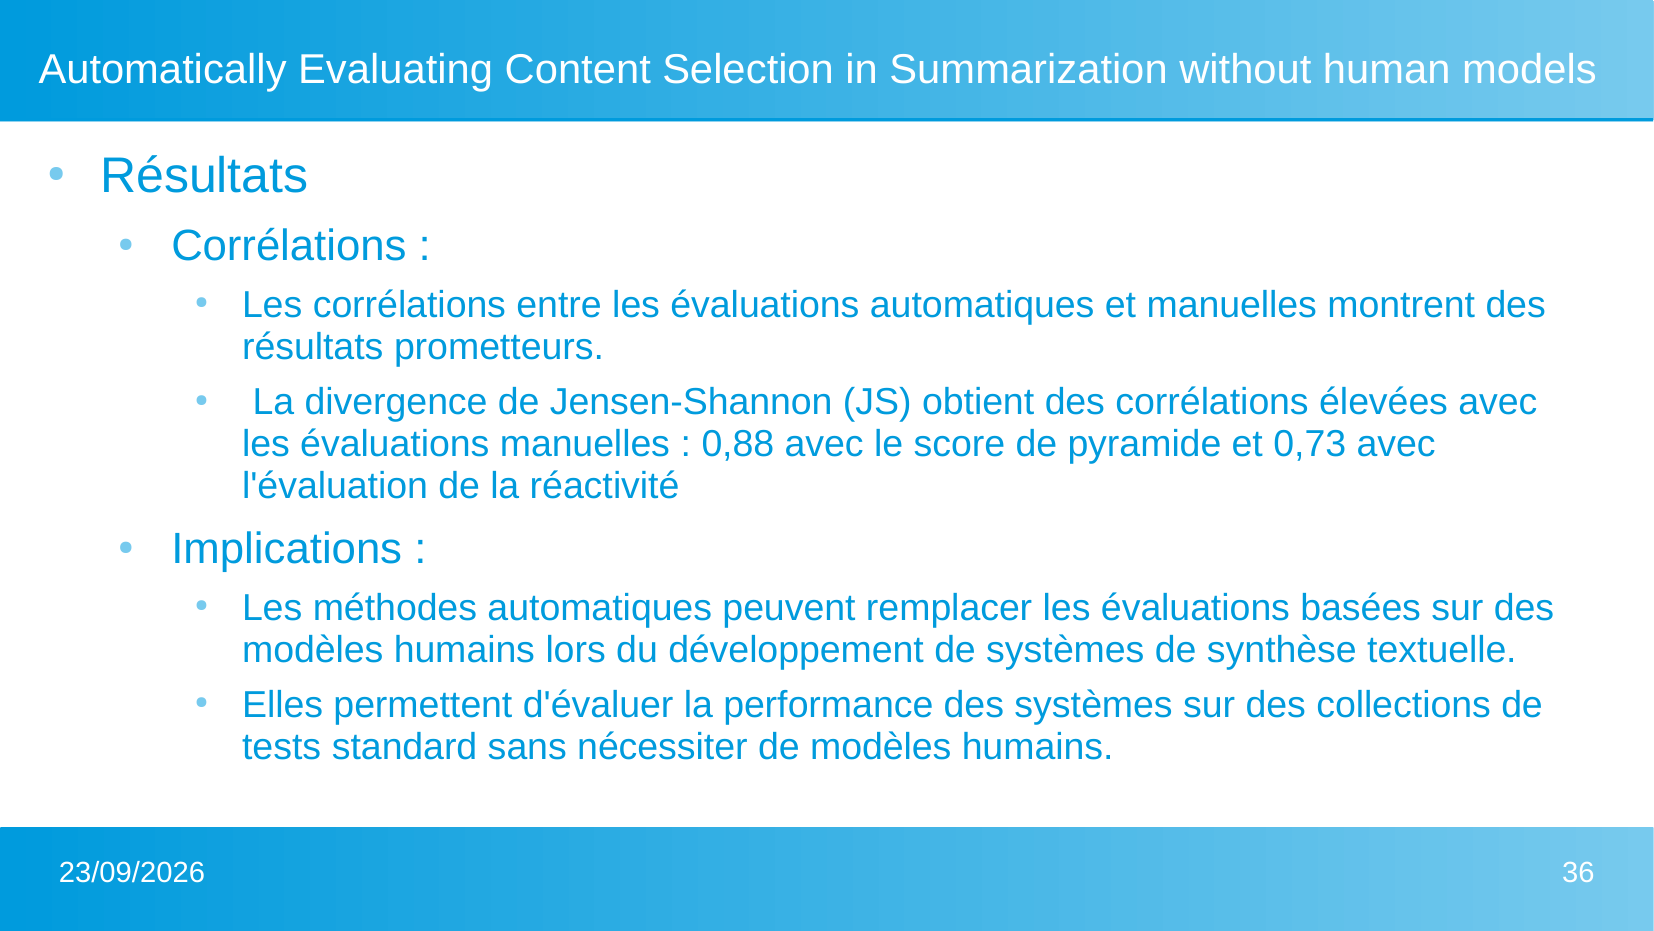

# Automatically Evaluating Content Selection in Summarization without human models
Résultats
Corrélations :
Les corrélations entre les évaluations automatiques et manuelles montrent des résultats prometteurs.
 La divergence de Jensen-Shannon (JS) obtient des corrélations élevées avec les évaluations manuelles : 0,88 avec le score de pyramide et 0,73 avec l'évaluation de la réactivité
Implications :
Les méthodes automatiques peuvent remplacer les évaluations basées sur des modèles humains lors du développement de systèmes de synthèse textuelle.
Elles permettent d'évaluer la performance des systèmes sur des collections de tests standard sans nécessiter de modèles humains.
36